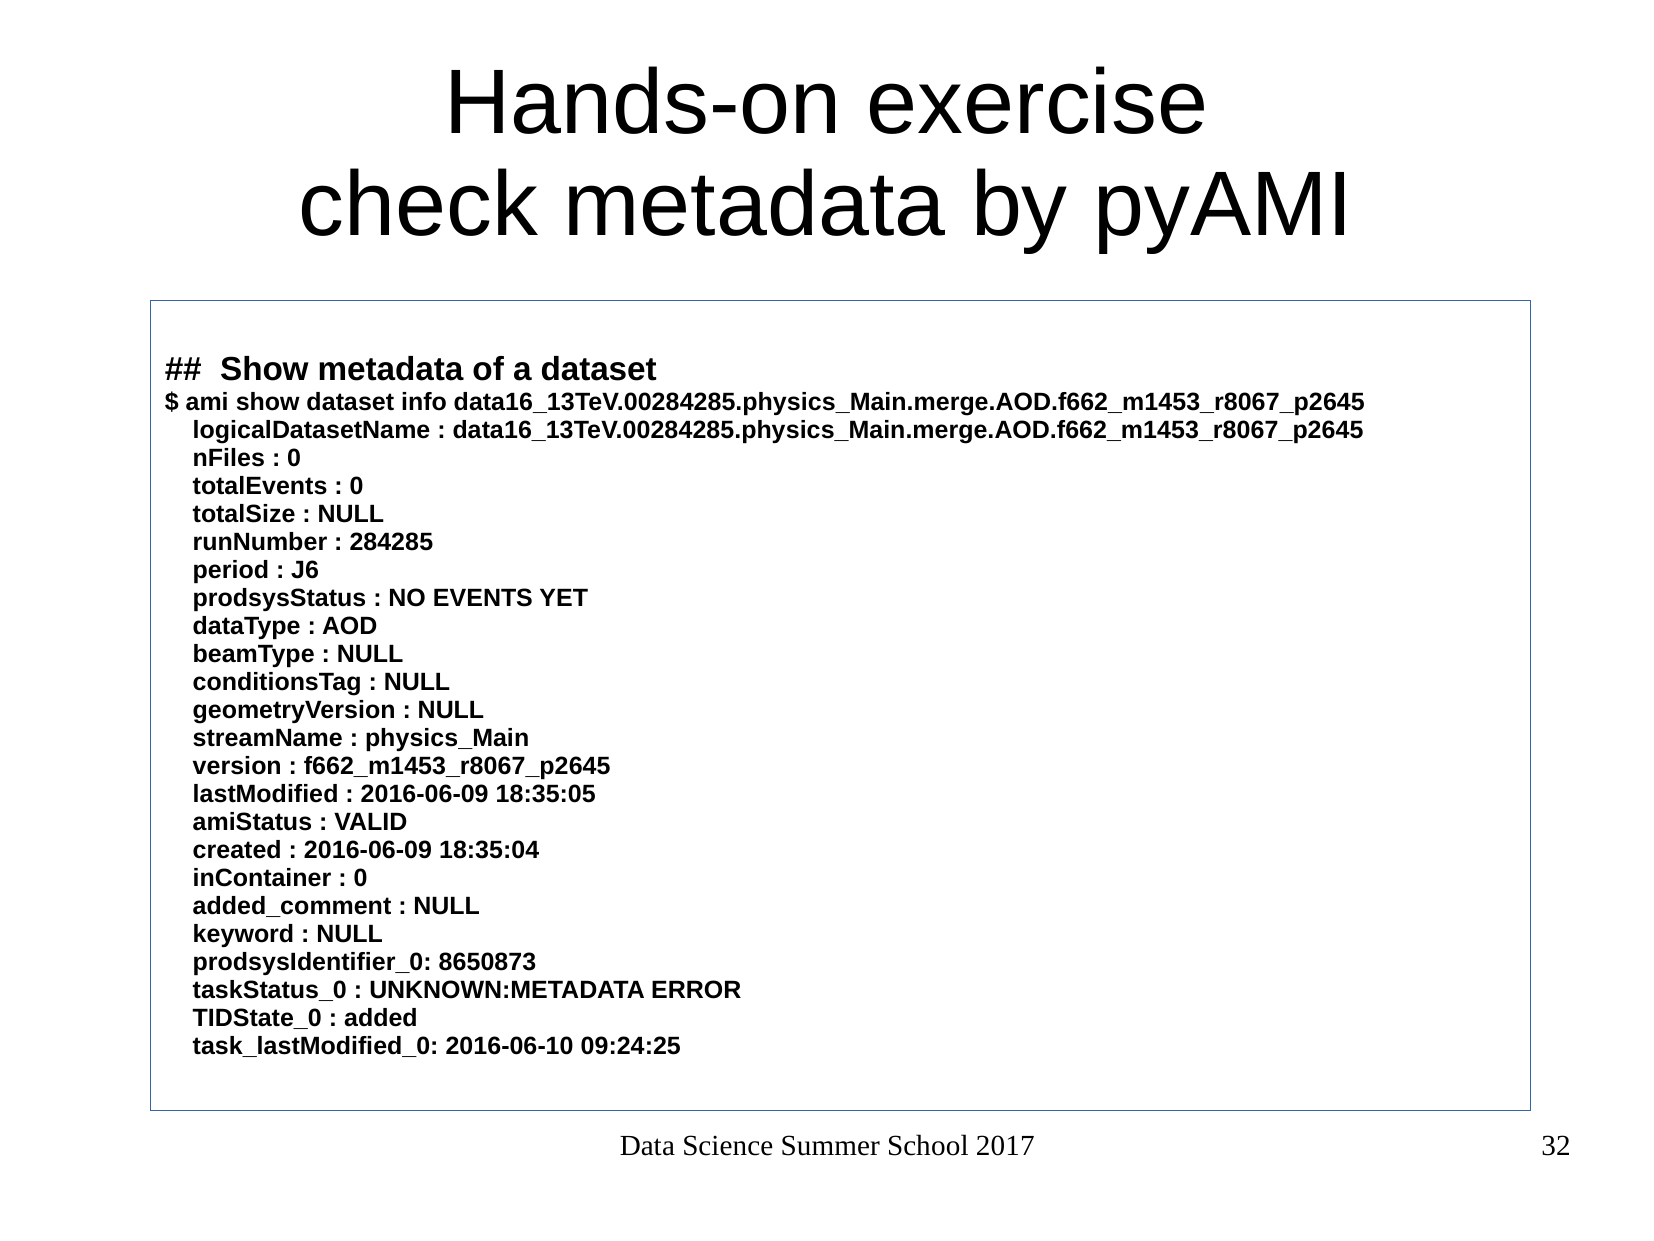

# Hands-on exercise check metadata by pyAMI
## Show metadata of a dataset
$ ami show dataset info data16_13TeV.00284285.physics_Main.merge.AOD.f662_m1453_r8067_p2645
 logicalDatasetName : data16_13TeV.00284285.physics_Main.merge.AOD.f662_m1453_r8067_p2645
 nFiles : 0
 totalEvents : 0
 totalSize : NULL
 runNumber : 284285
 period : J6
 prodsysStatus : NO EVENTS YET
 dataType : AOD
 beamType : NULL
 conditionsTag : NULL
 geometryVersion : NULL
 streamName : physics_Main
 version : f662_m1453_r8067_p2645
 lastModified : 2016-06-09 18:35:05
 amiStatus : VALID
 created : 2016-06-09 18:35:04
 inContainer : 0
 added_comment : NULL
 keyword : NULL
 prodsysIdentifier_0: 8650873
 taskStatus_0 : UNKNOWN:METADATA ERROR
 TIDState_0 : added
 task_lastModified_0: 2016-06-10 09:24:25
Data Science Summer School 2017
32